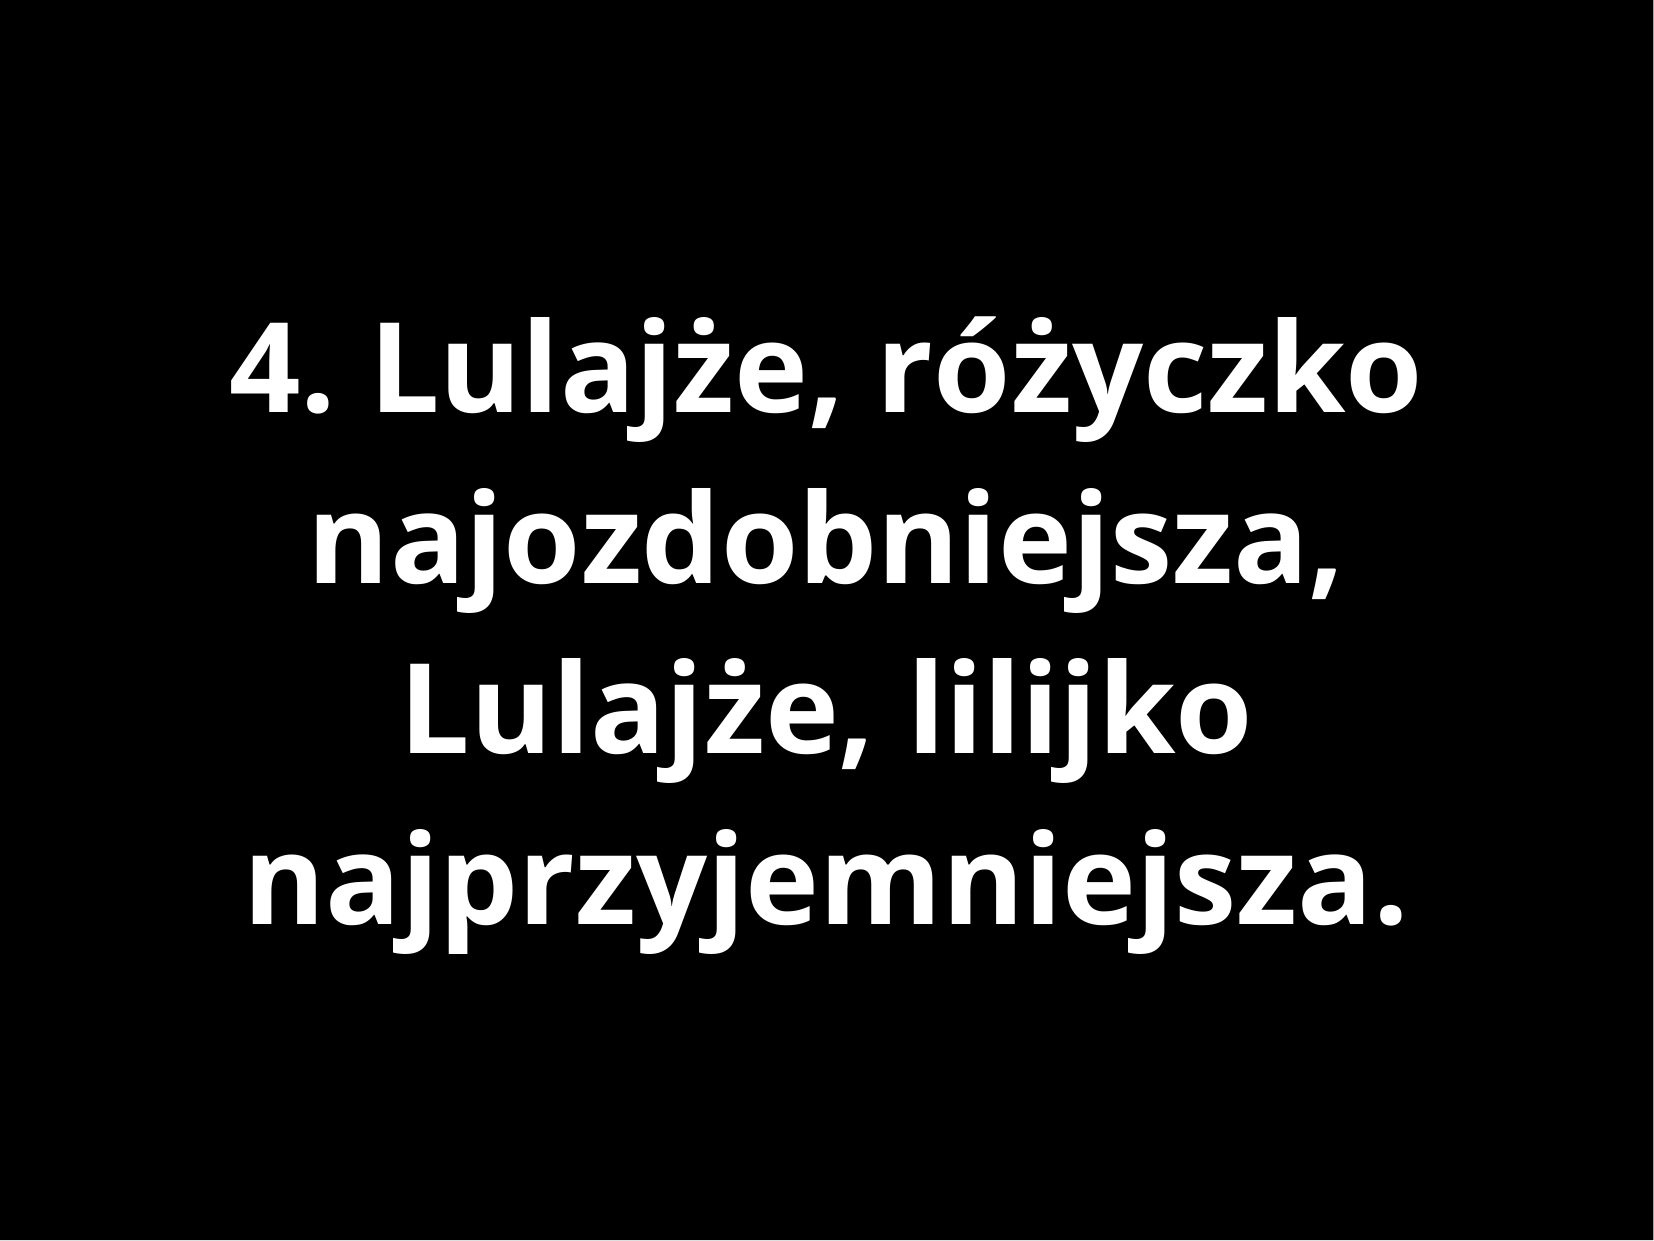

# 4. Lulajże, różyczko najozdobniejsza, Lulajże, lilijko najprzyjemniejsza.